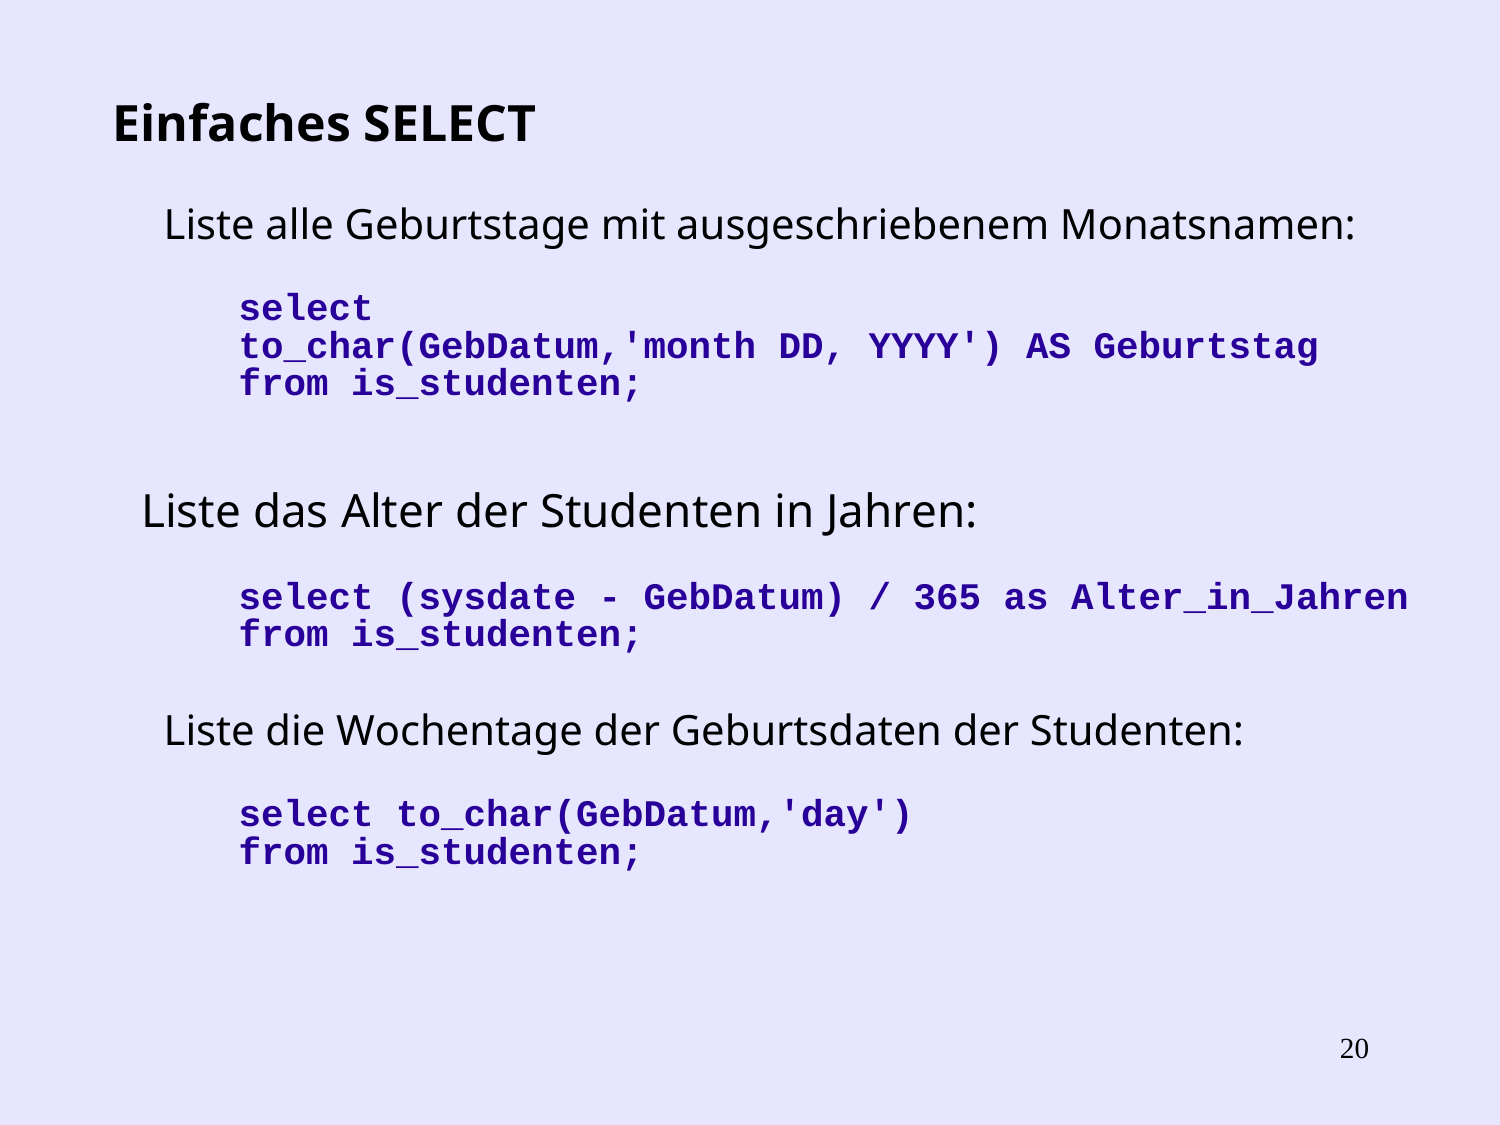

# Einfaches SELECT
Liste alle Geburtstage mit ausgeschriebenem Monatsnamen:
select
to_char(GebDatum,'month DD, YYYY') AS Geburtstag
from is_studenten;
Liste das Alter der Studenten in Jahren:
select (sysdate - GebDatum) / 365 as Alter_in_Jahren
from is_studenten;
Liste die Wochentage der Geburtsdaten der Studenten:
select to_char(GebDatum,'day')
from is_studenten;
20